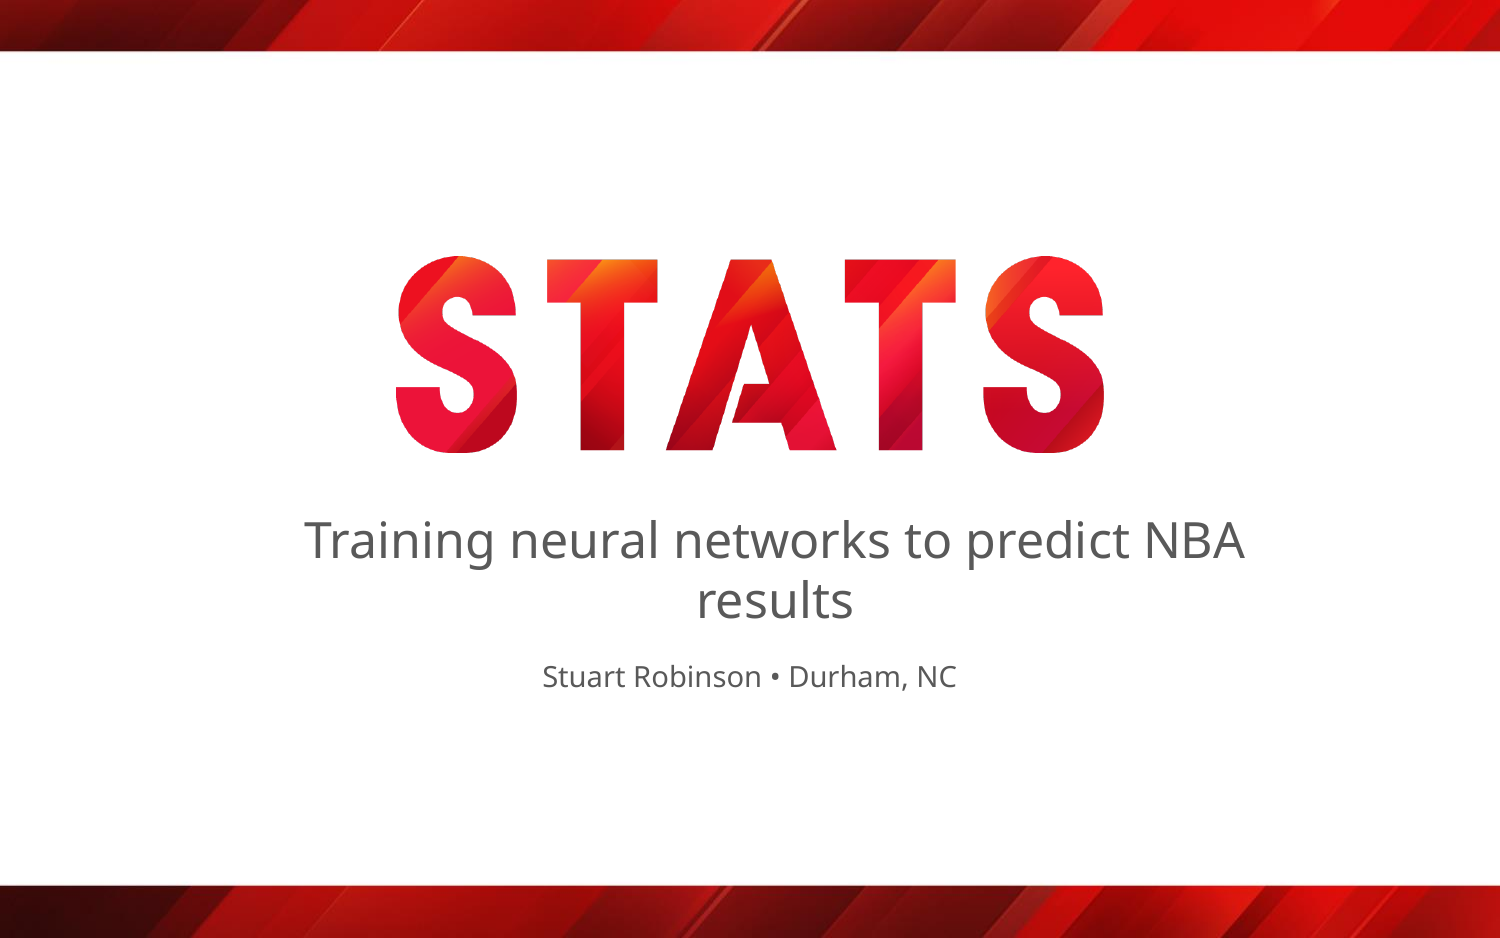

# Training neural networks to predict NBA results
Stuart Robinson • Durham, NC